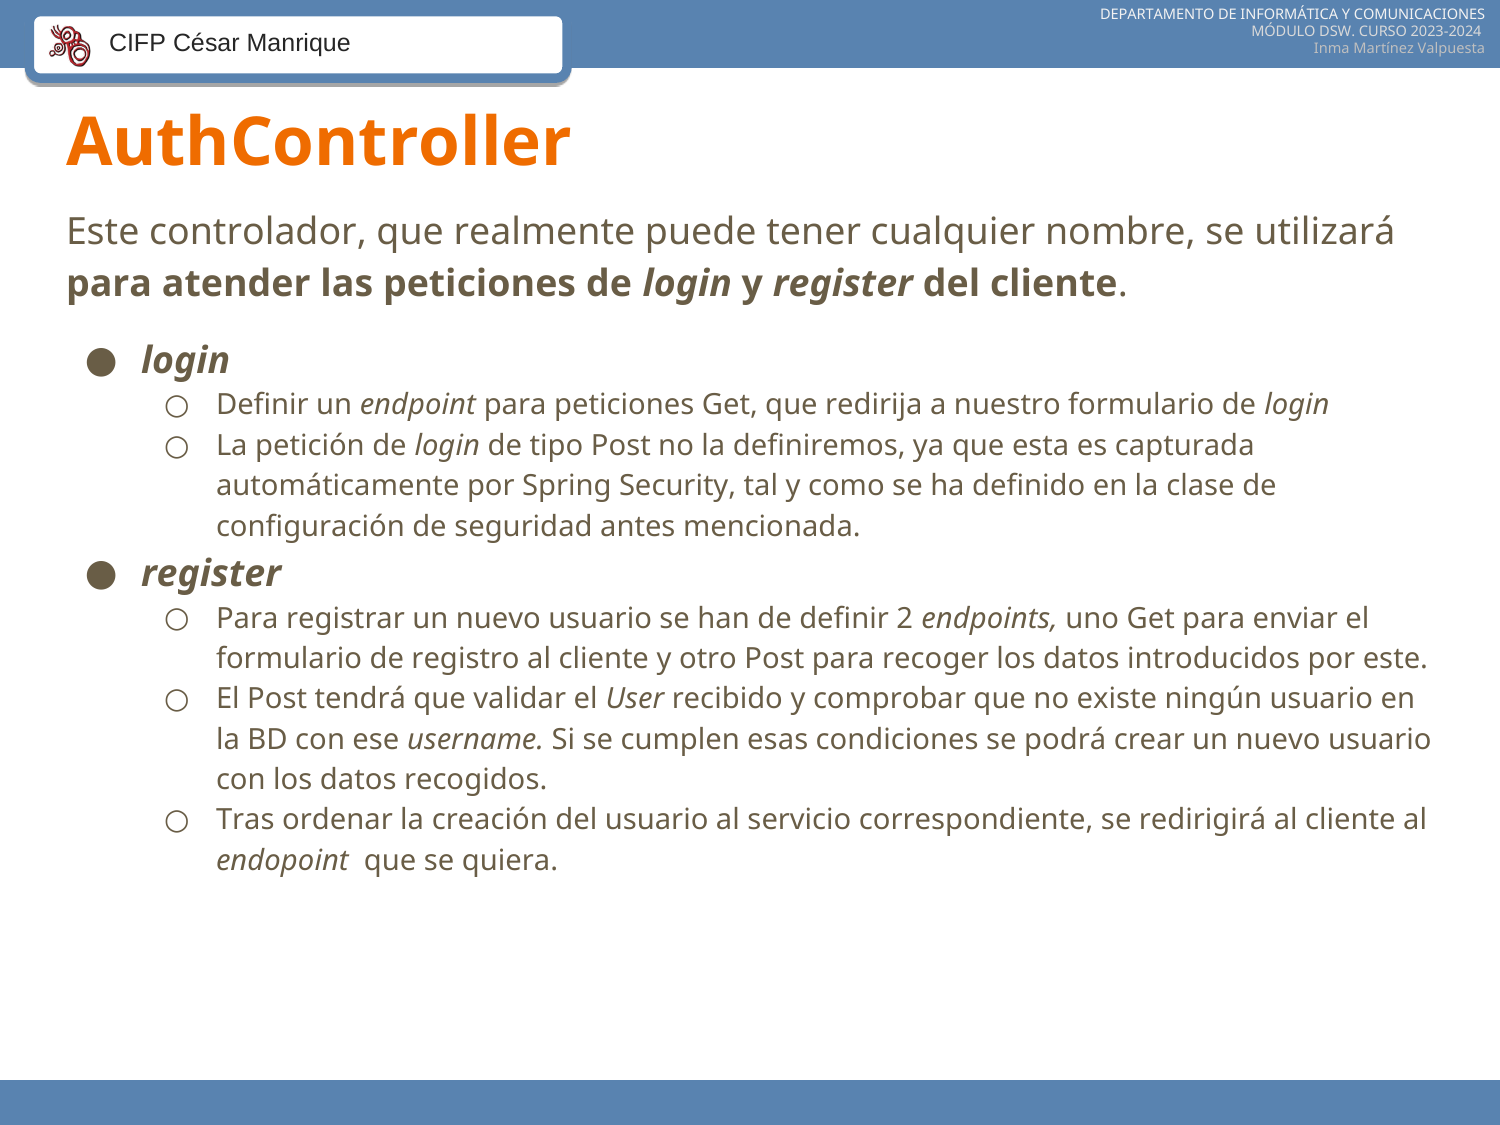

# AuthController
Este controlador, que realmente puede tener cualquier nombre, se utilizará para atender las peticiones de login y register del cliente.
login
Definir un endpoint para peticiones Get, que redirija a nuestro formulario de login
La petición de login de tipo Post no la definiremos, ya que esta es capturada automáticamente por Spring Security, tal y como se ha definido en la clase de configuración de seguridad antes mencionada.
register
Para registrar un nuevo usuario se han de definir 2 endpoints, uno Get para enviar el formulario de registro al cliente y otro Post para recoger los datos introducidos por este.
El Post tendrá que validar el User recibido y comprobar que no existe ningún usuario en la BD con ese username. Si se cumplen esas condiciones se podrá crear un nuevo usuario con los datos recogidos.
Tras ordenar la creación del usuario al servicio correspondiente, se redirigirá al cliente al endopoint que se quiera.